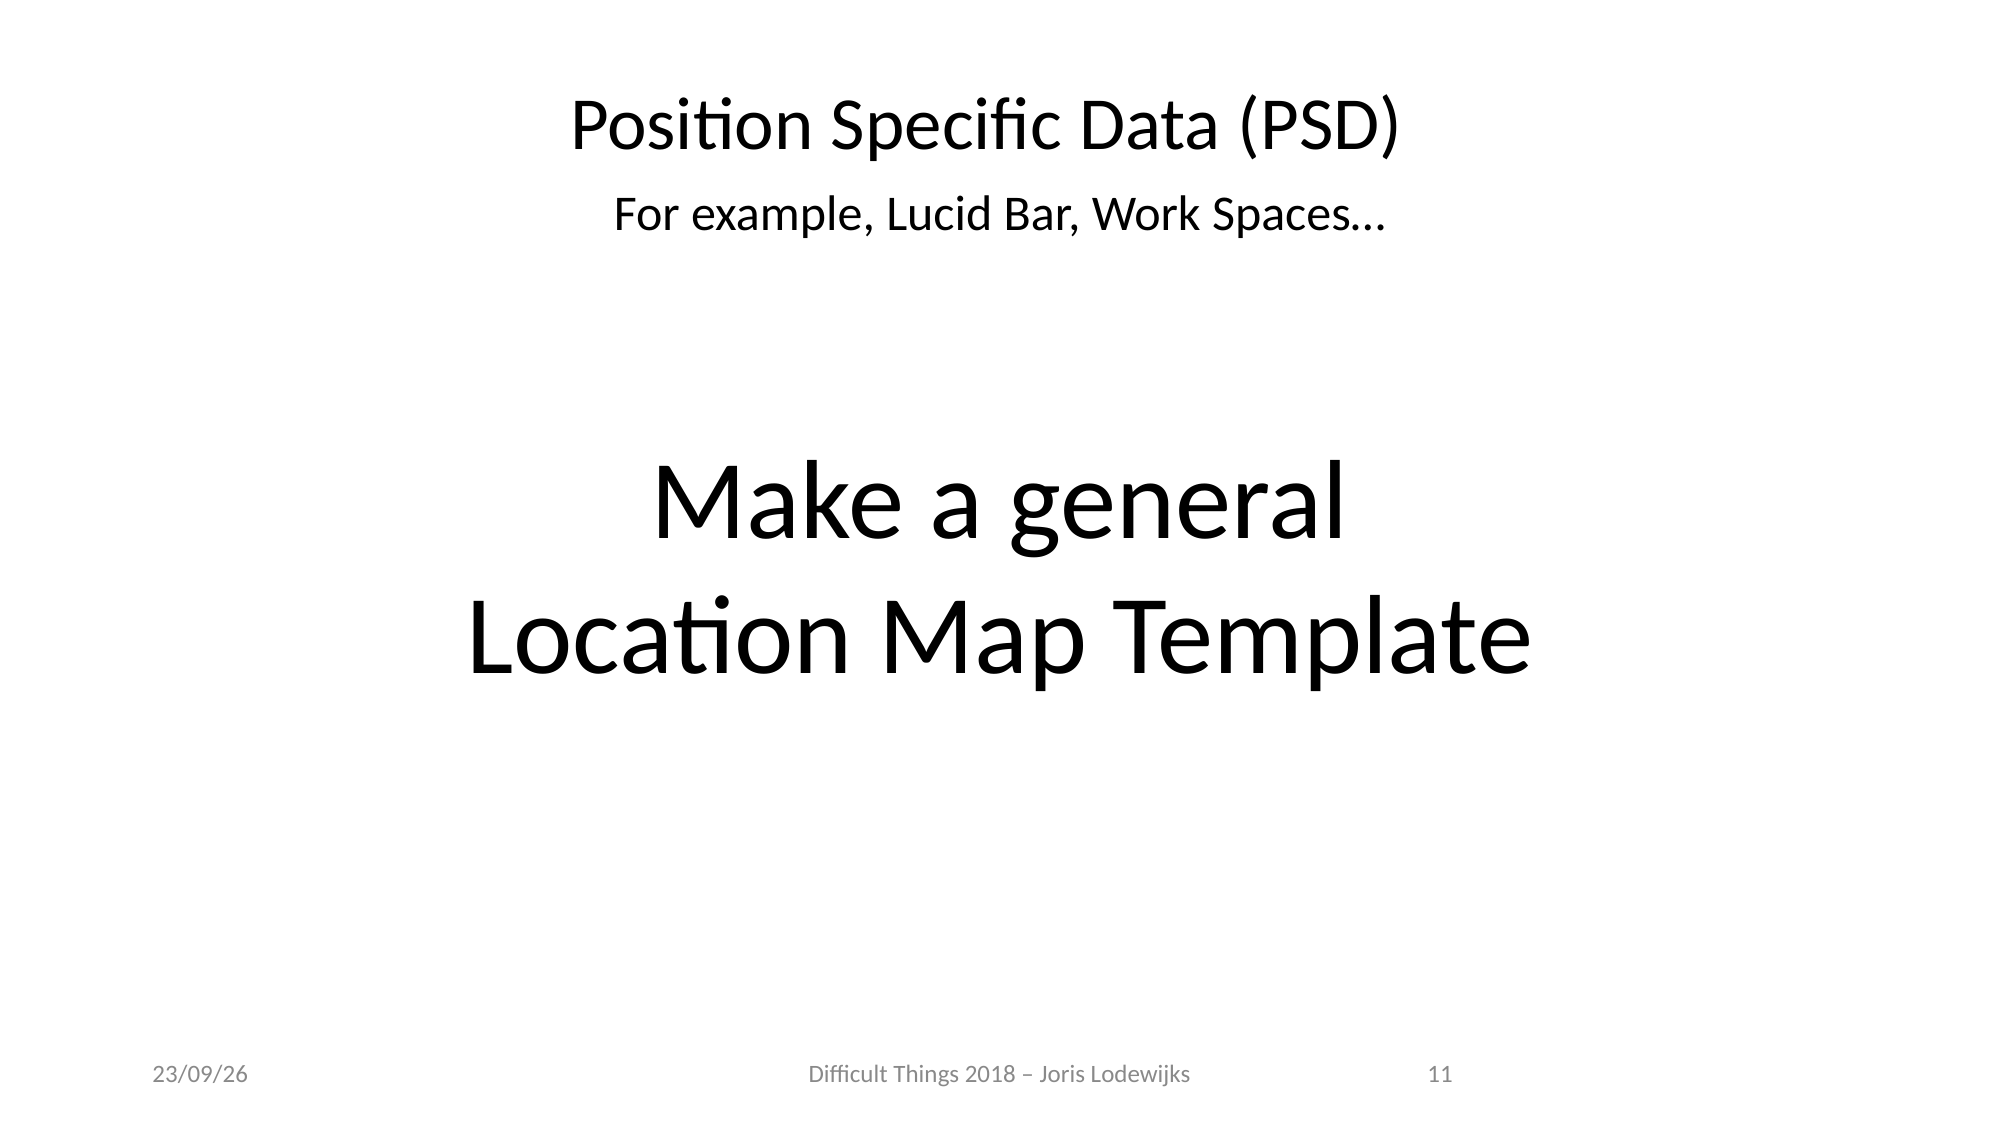

Position Specific Data (PSD)
For example, Lucid Bar, Work Spaces…
Make a general Location Map Template
Difficult Things 2018 – Joris Lodewijks